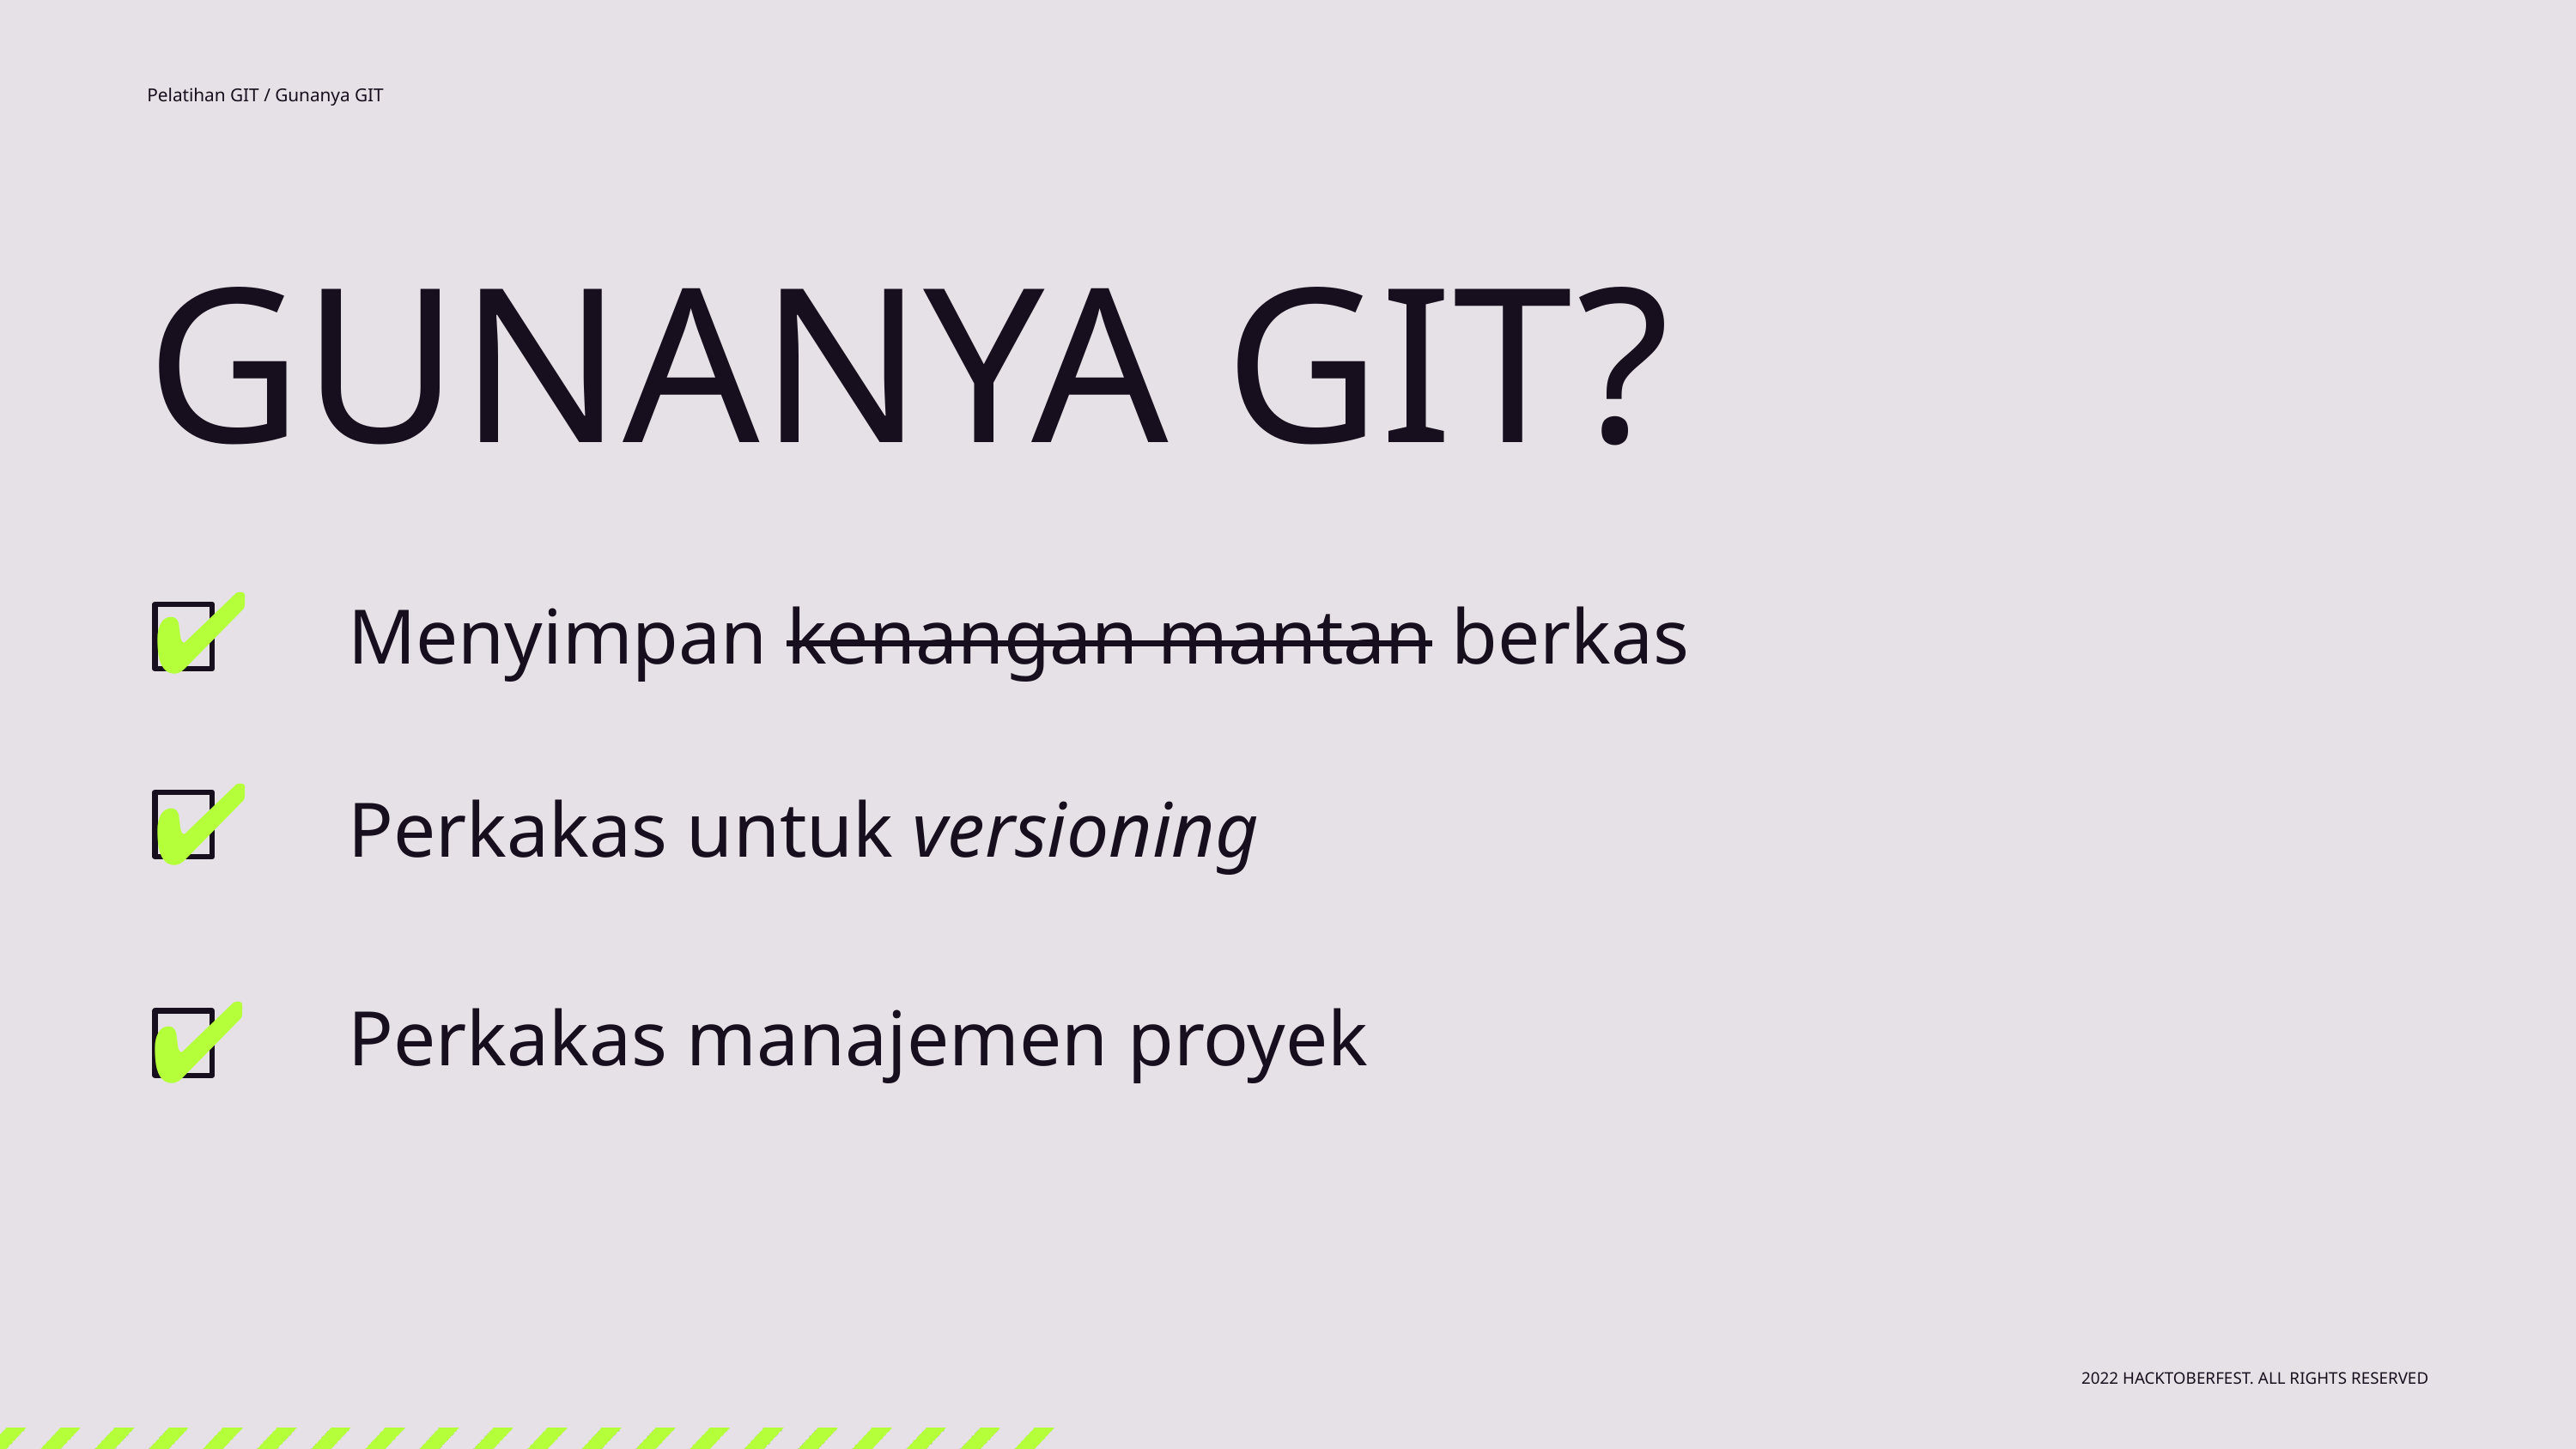

Pelatihan GIT / Gunanya GIT
GUNANYA GIT?

Menyimpan kenangan mantan berkas

Perkakas untuk versioning

Perkakas manajemen proyek
2022 HACKTOBERFEST. ALL RIGHTS RESERVED